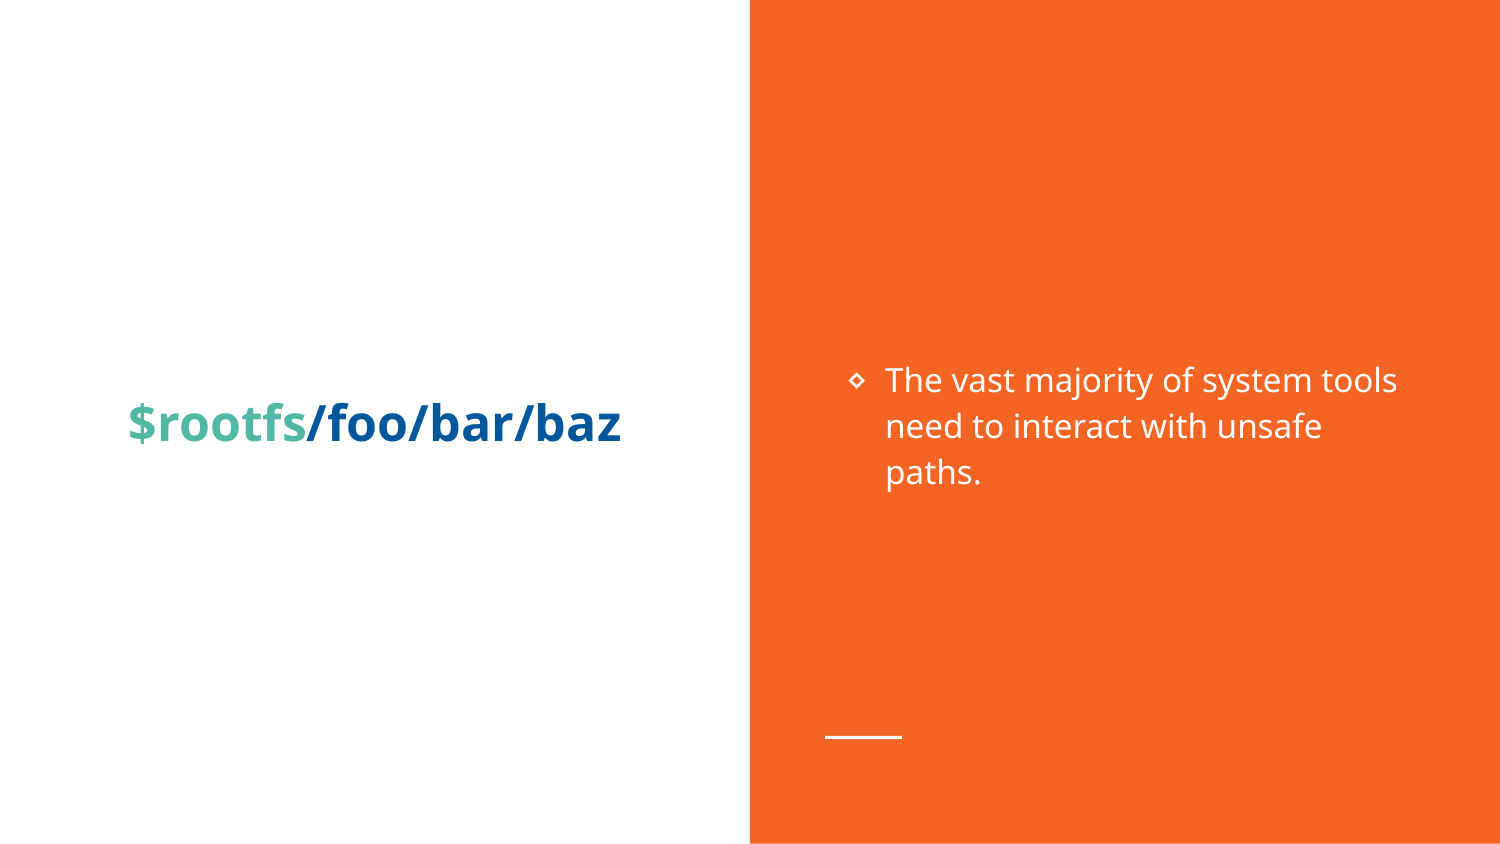

The vast majority of system tools need to interact with unsafe paths.
# $rootfs/foo/bar/baz